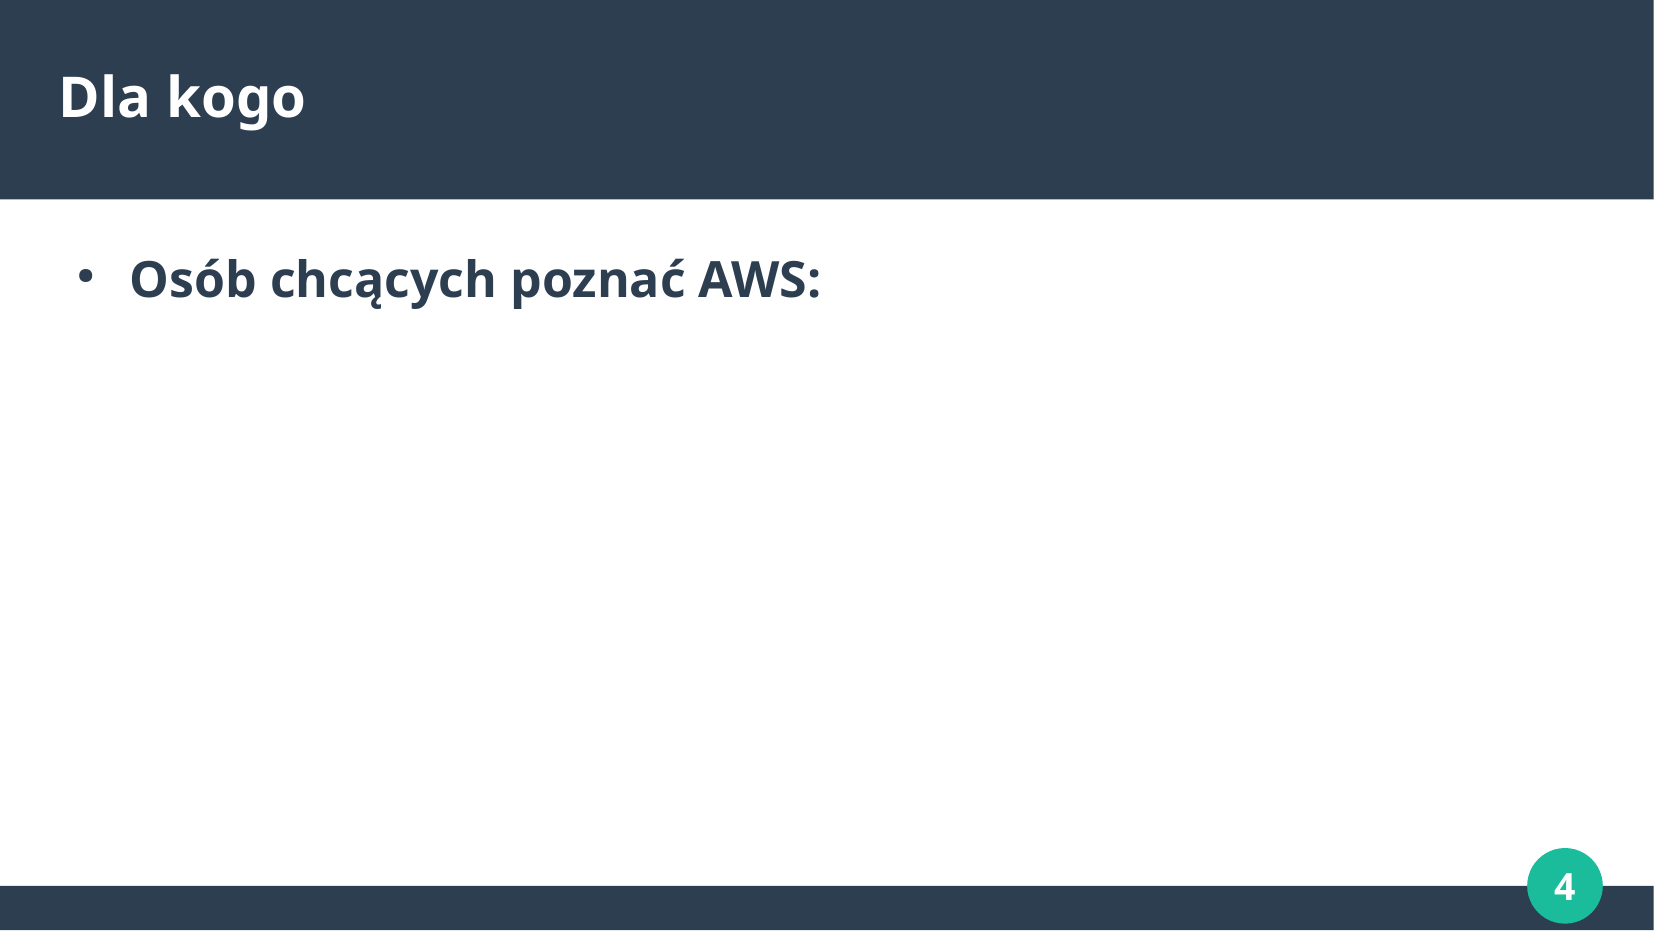

# Dla kogo
Osób chcących poznać AWS: